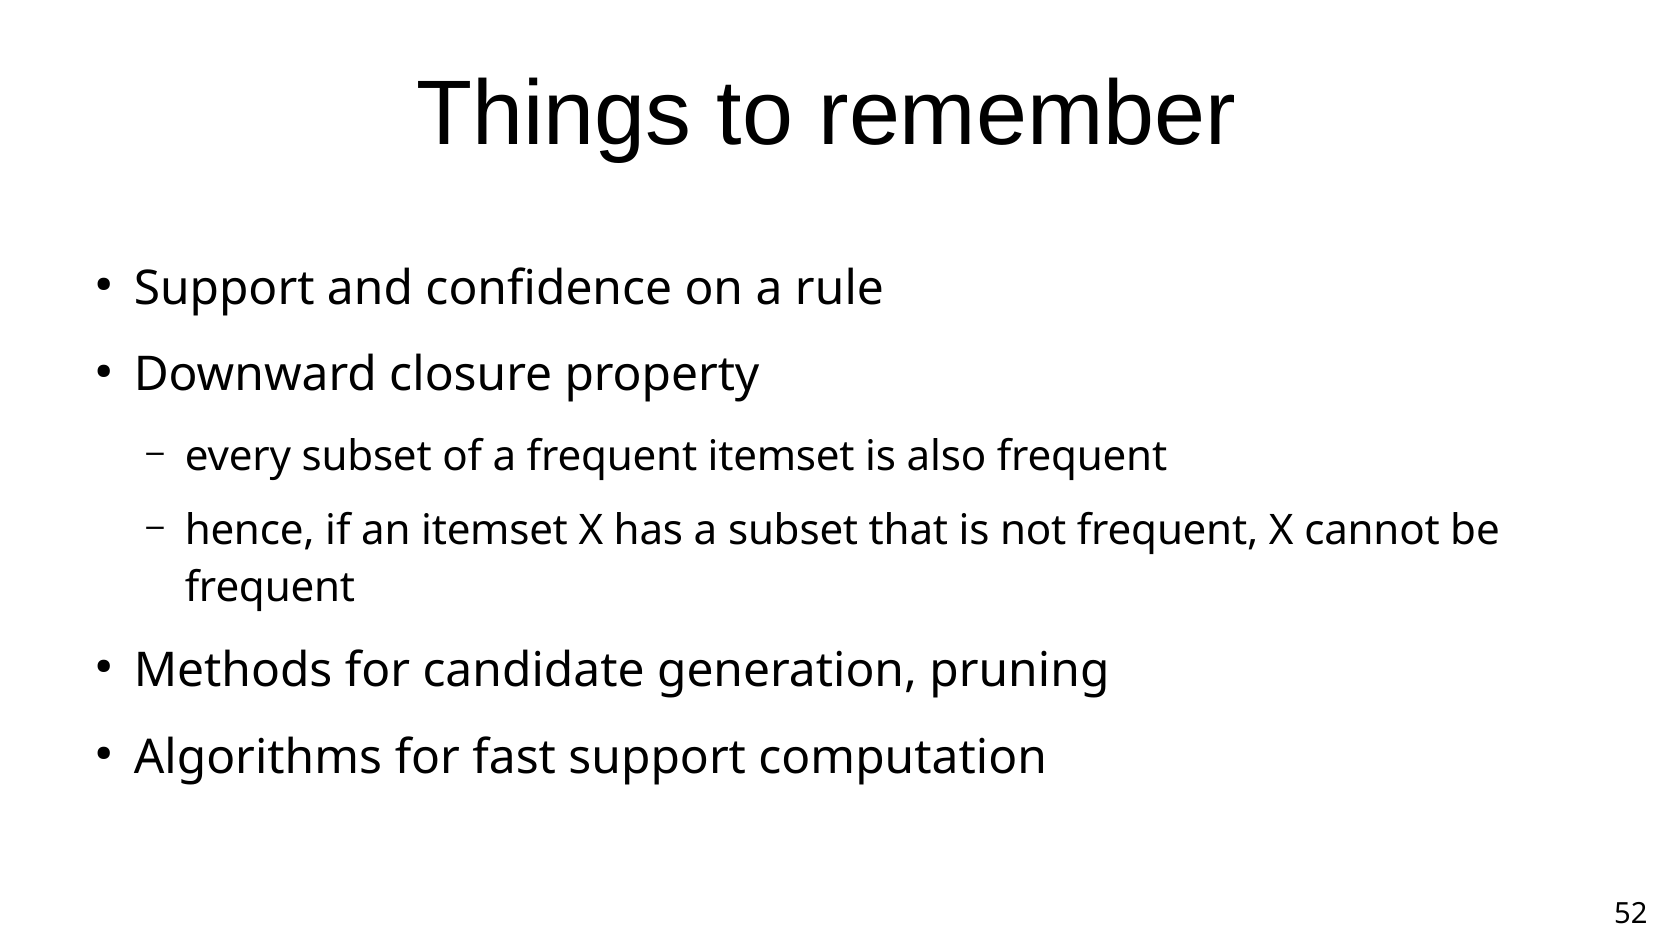

# Things to remember
Support and confidence on a rule
Downward closure property
every subset of a frequent itemset is also frequent
hence, if an itemset X has a subset that is not frequent, X cannot be frequent
Methods for candidate generation, pruning
Algorithms for fast support computation
52